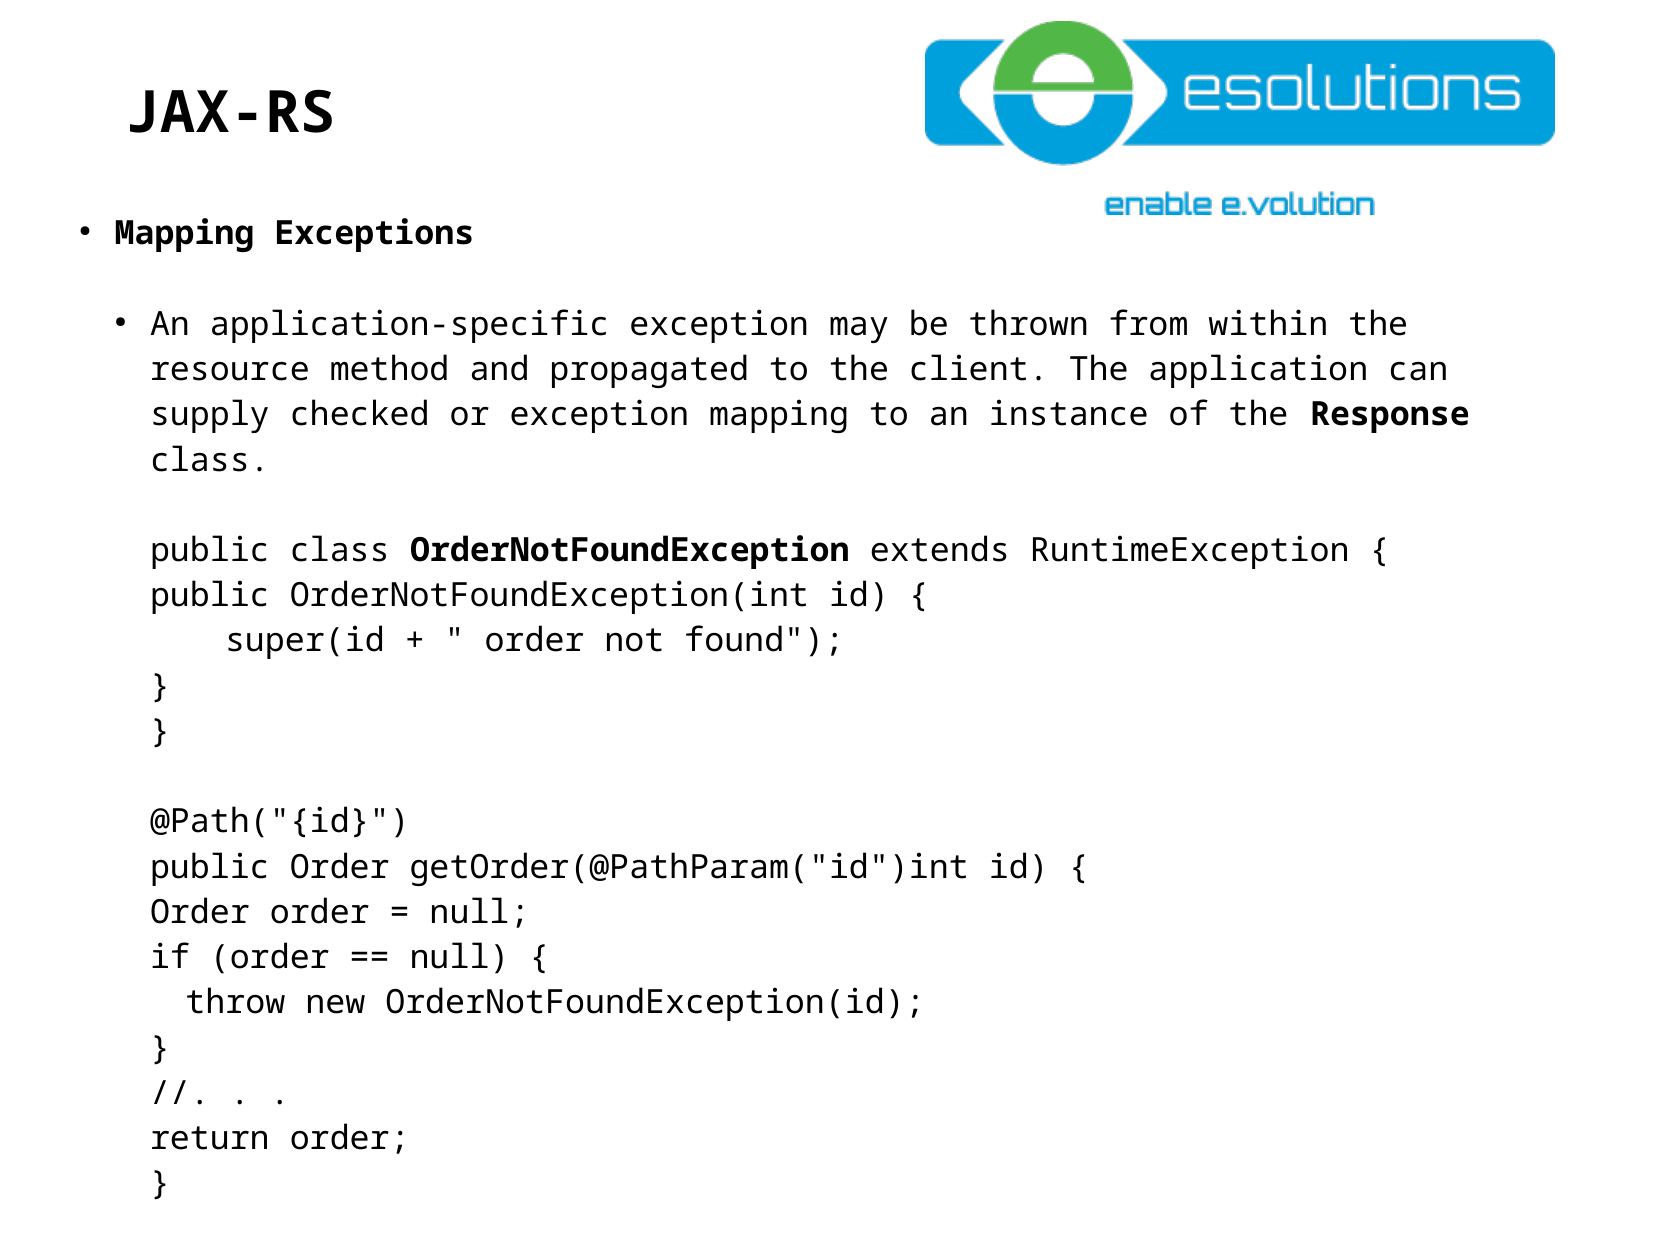

JAX-RS
# Mapping Exceptions
An application-specific exception may be thrown from within the resource method and propagated to the client. The application can supply checked or exception mapping to an instance of the Response class.
public class OrderNotFoundException extends RuntimeException {
public OrderNotFoundException(int id) {
	super(id + " order not found");
}
}
@Path("{id}")
public Order getOrder(@PathParam("id")int id) {
Order order = null;
if (order == null) {
throw new OrderNotFoundException(id);
}
//. . .
return order;
}